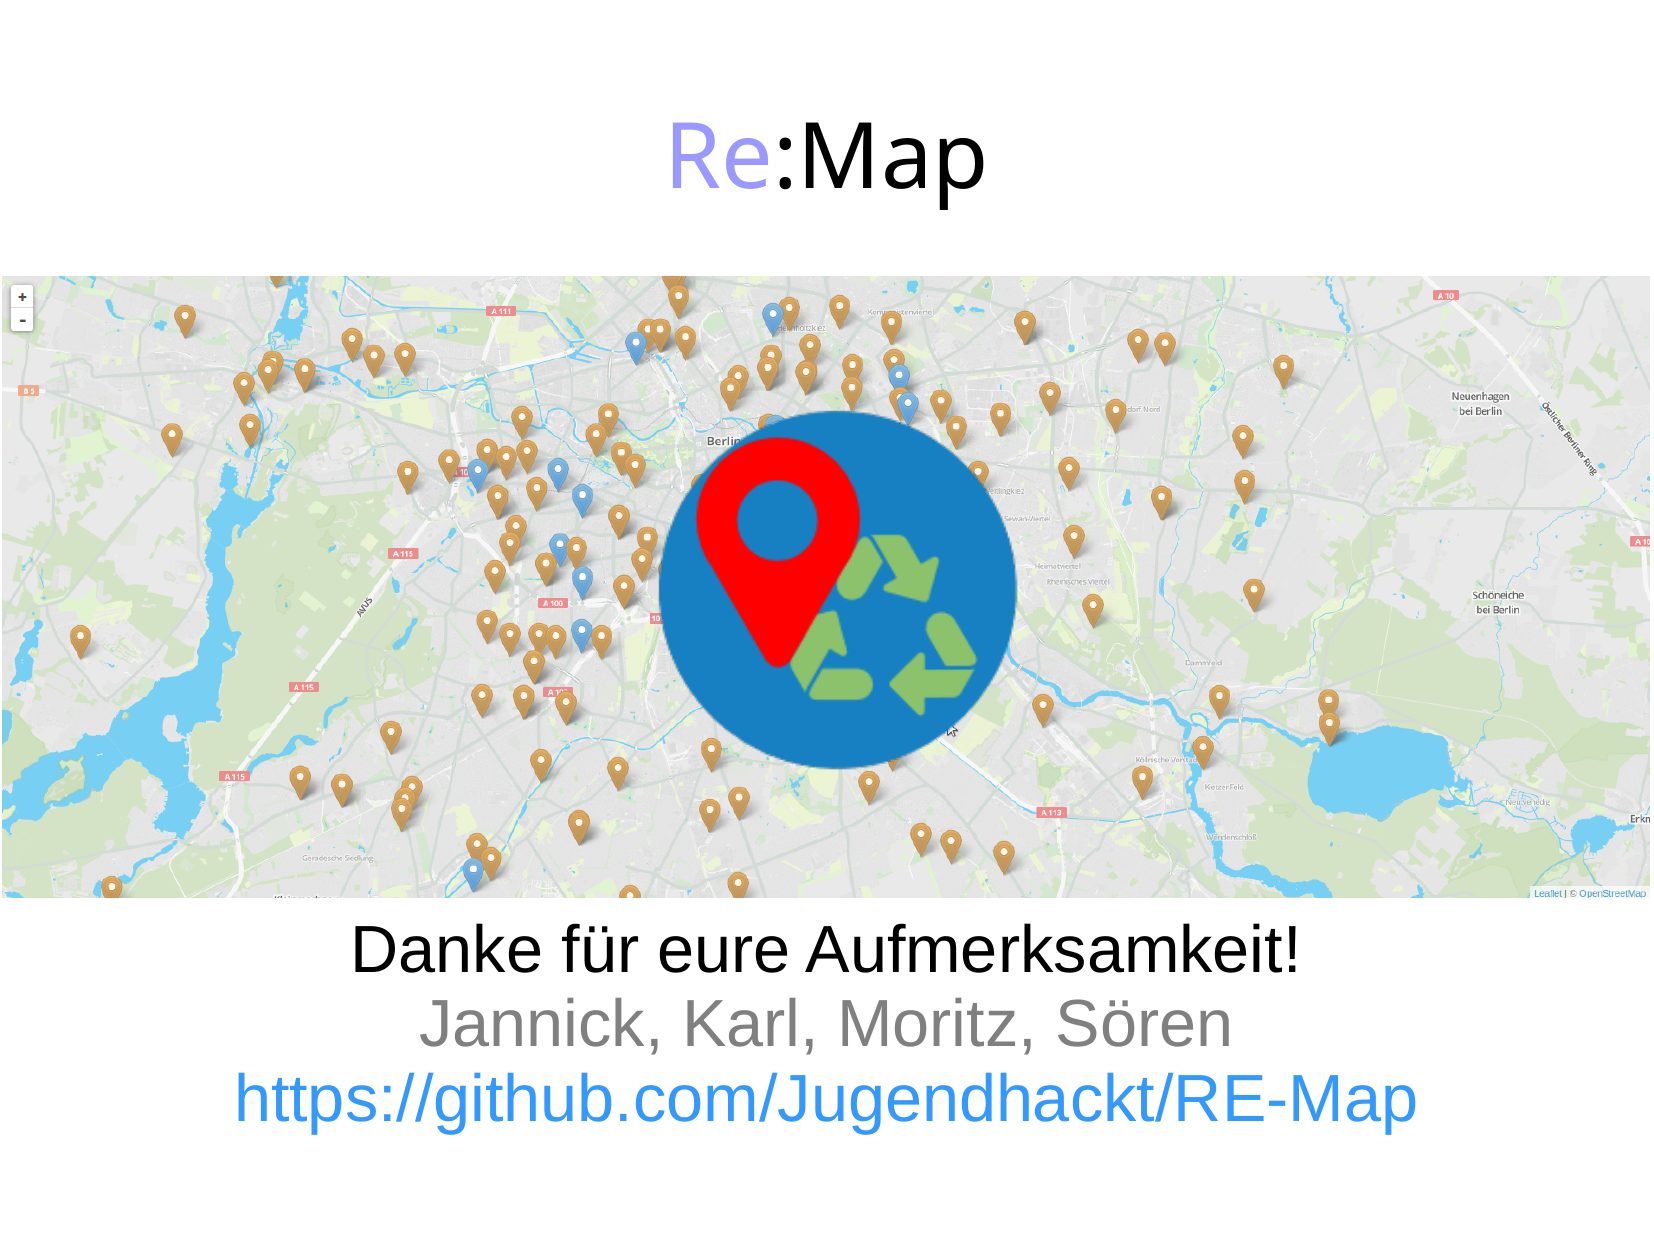

# Re:Map
Danke für eure Aufmerksamkeit!
Jannick, Karl, Moritz, Sören
https://github.com/Jugendhackt/RE-Map